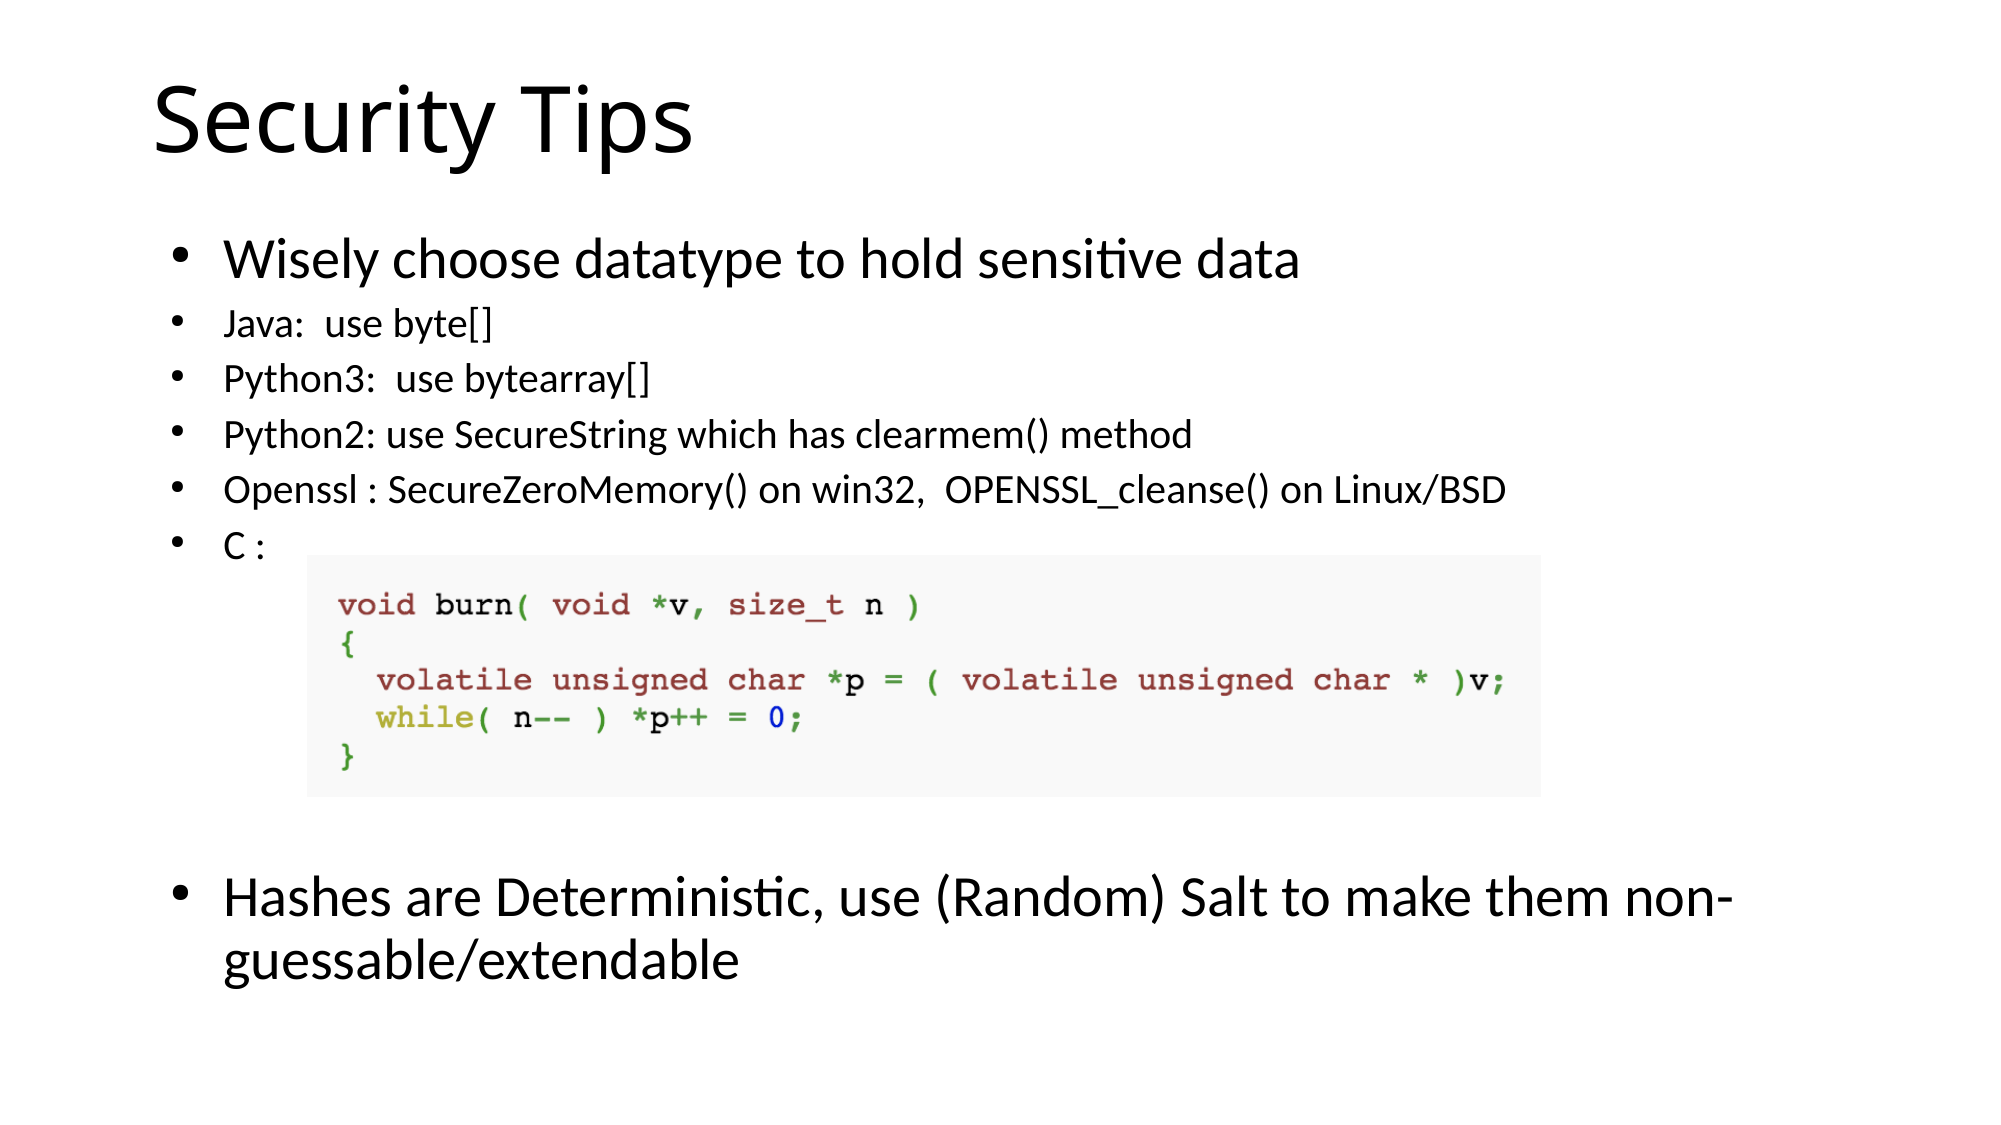

# Security Tips
Wisely choose datatype to hold sensitive data
Java: use byte[]
Python3: use bytearray[]
Python2: use SecureString which has clearmem() method
Openssl : SecureZeroMemory() on win32, OPENSSL_cleanse() on Linux/BSD
C :
Hashes are Deterministic, use (Random) Salt to make them non-guessable/extendable